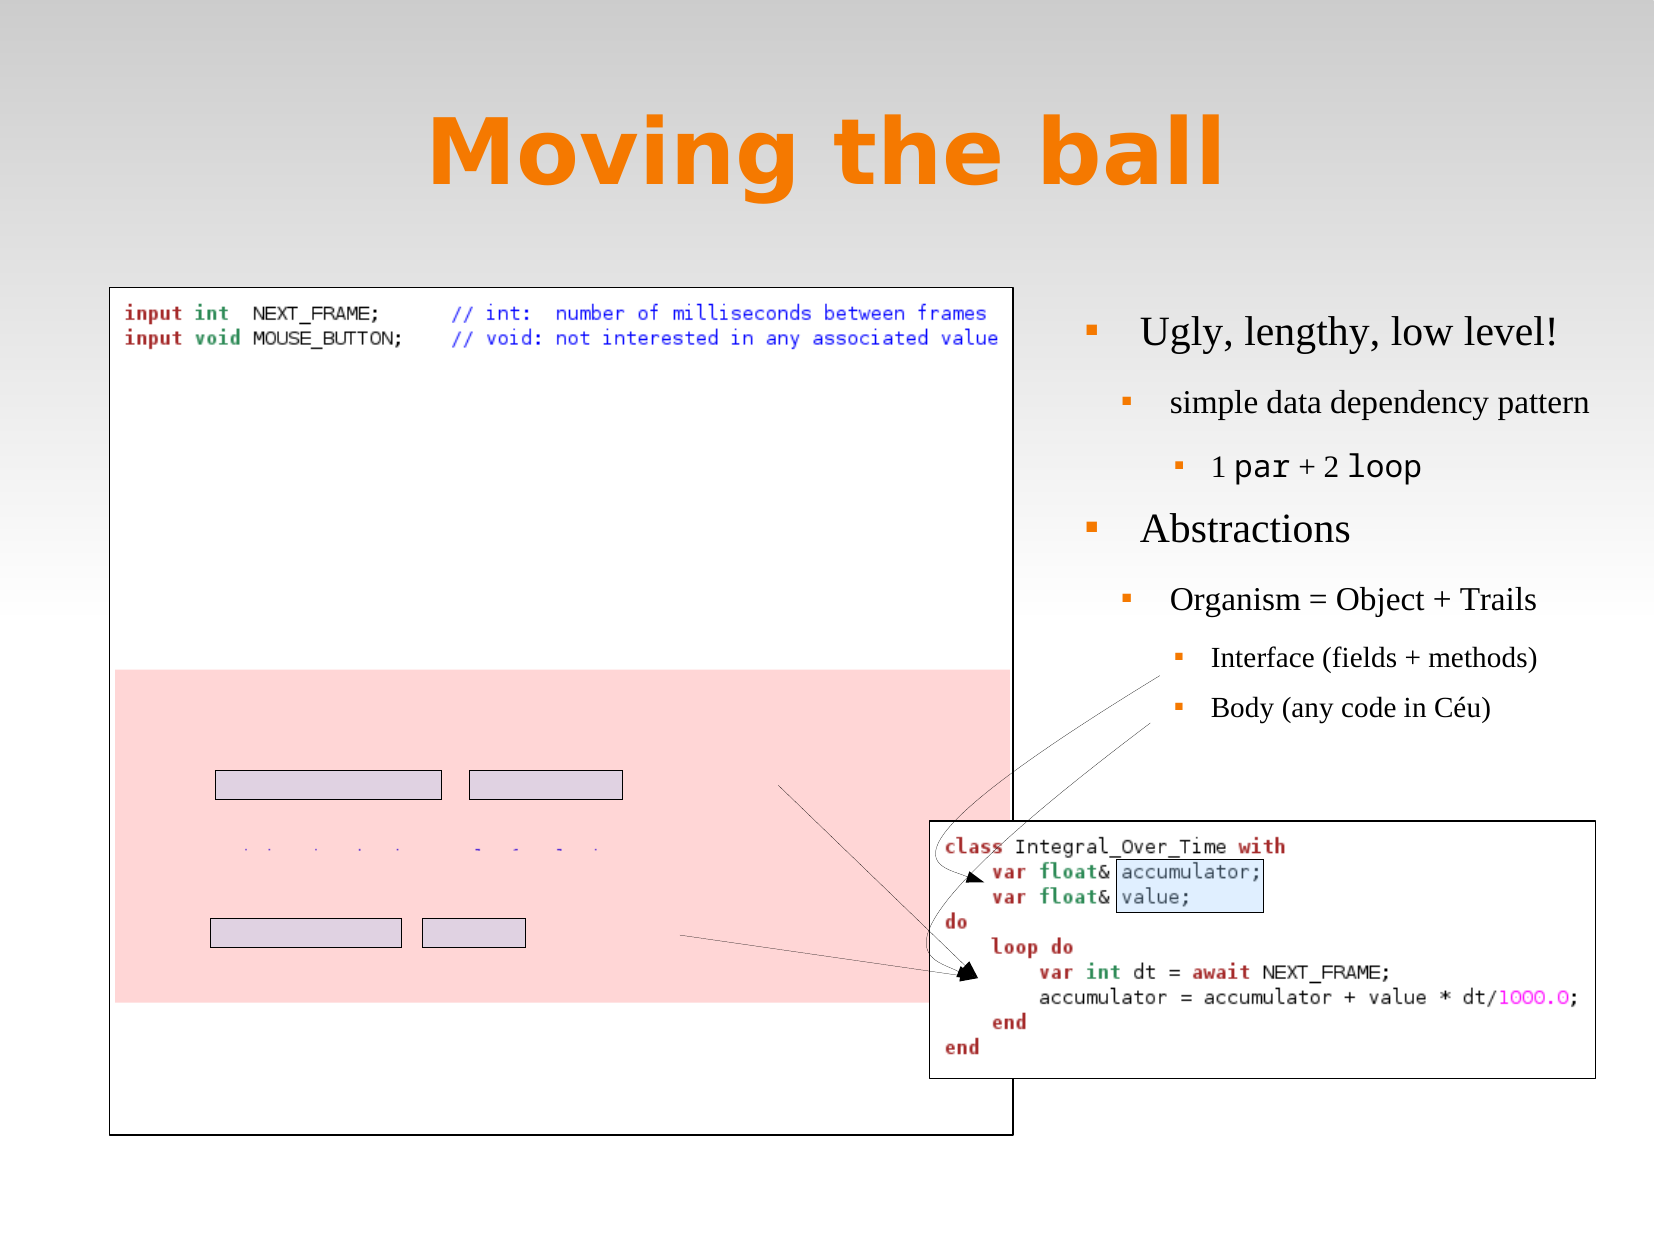

# Moving the ball
Ugly, lengthy, low level!
simple data dependency pattern
1 par + 2 loop
Abstractions
Organism = Object + Trails
Interface (fields + methods)
Body (any code in Céu)